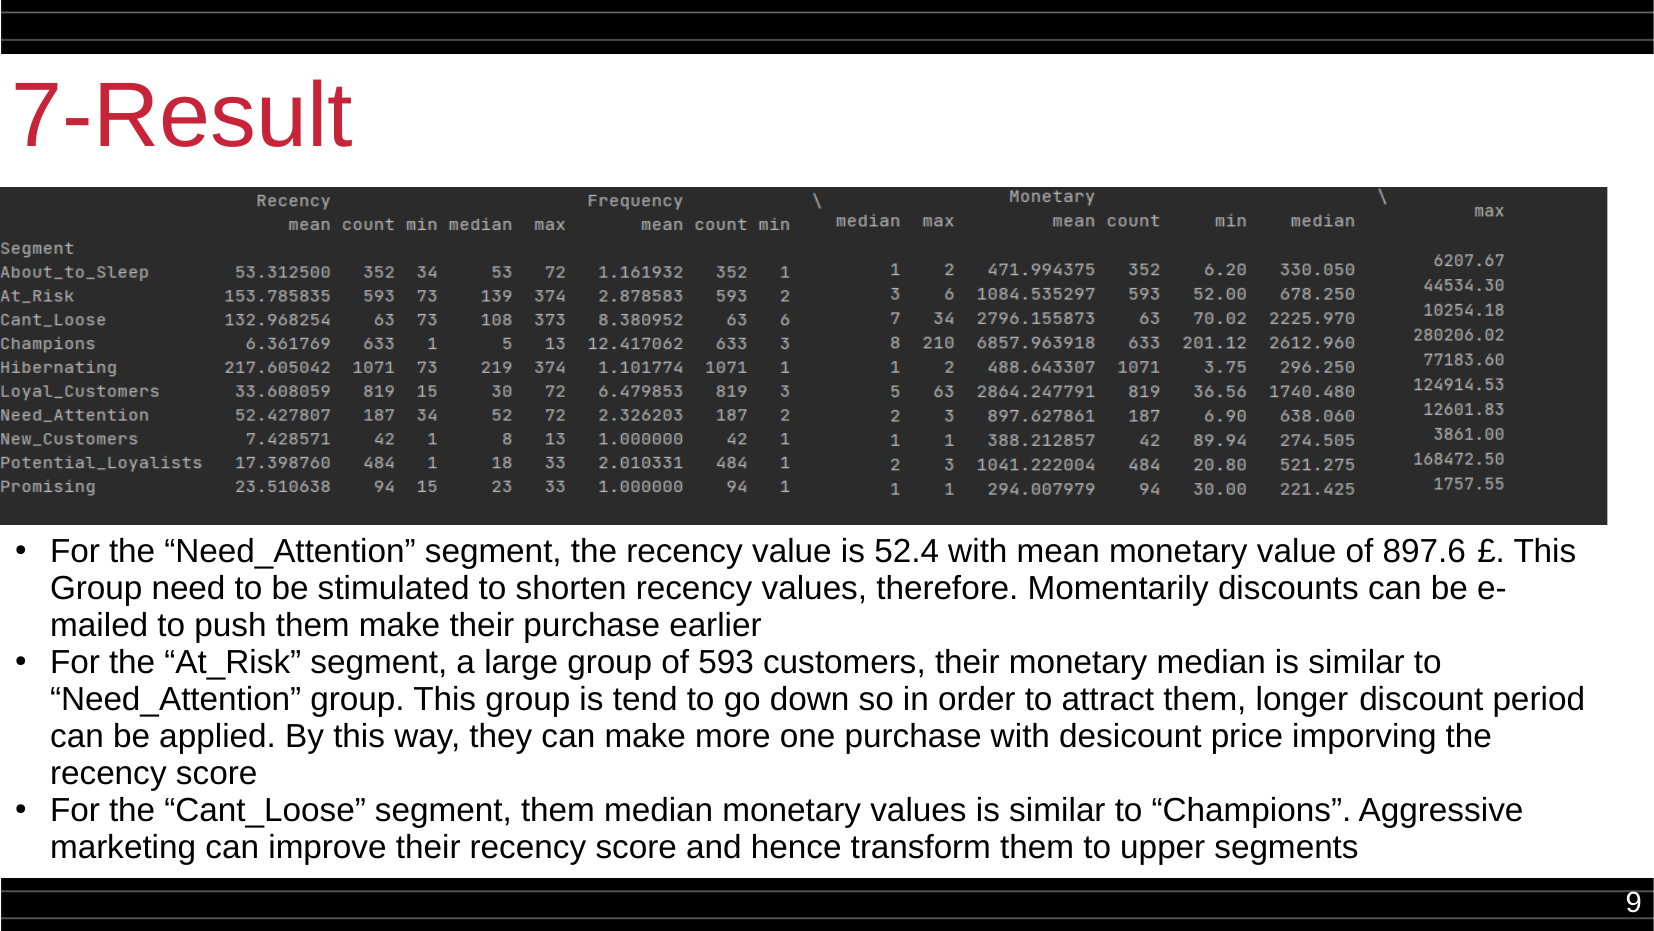

# 7-Result
6-Result
For the “Need_Attention” segment, the recency value is 52.4 with mean monetary value of 897.6 £. This Group need to be stimulated to shorten recency values, therefore. Momentarily discounts can be e-mailed to push them make their purchase earlier
For the “At_Risk” segment, a large group of 593 customers, their monetary median is similar to “Need_Attention” group. This group is tend to go down so in order to attract them, longer discount period can be applied. By this way, they can make more one purchase with desicount price imporving the recency score
For the “Cant_Loose” segment, them median monetary values is similar to “Champions”. Aggressive marketing can improve their recency score and hence transform them to upper segments